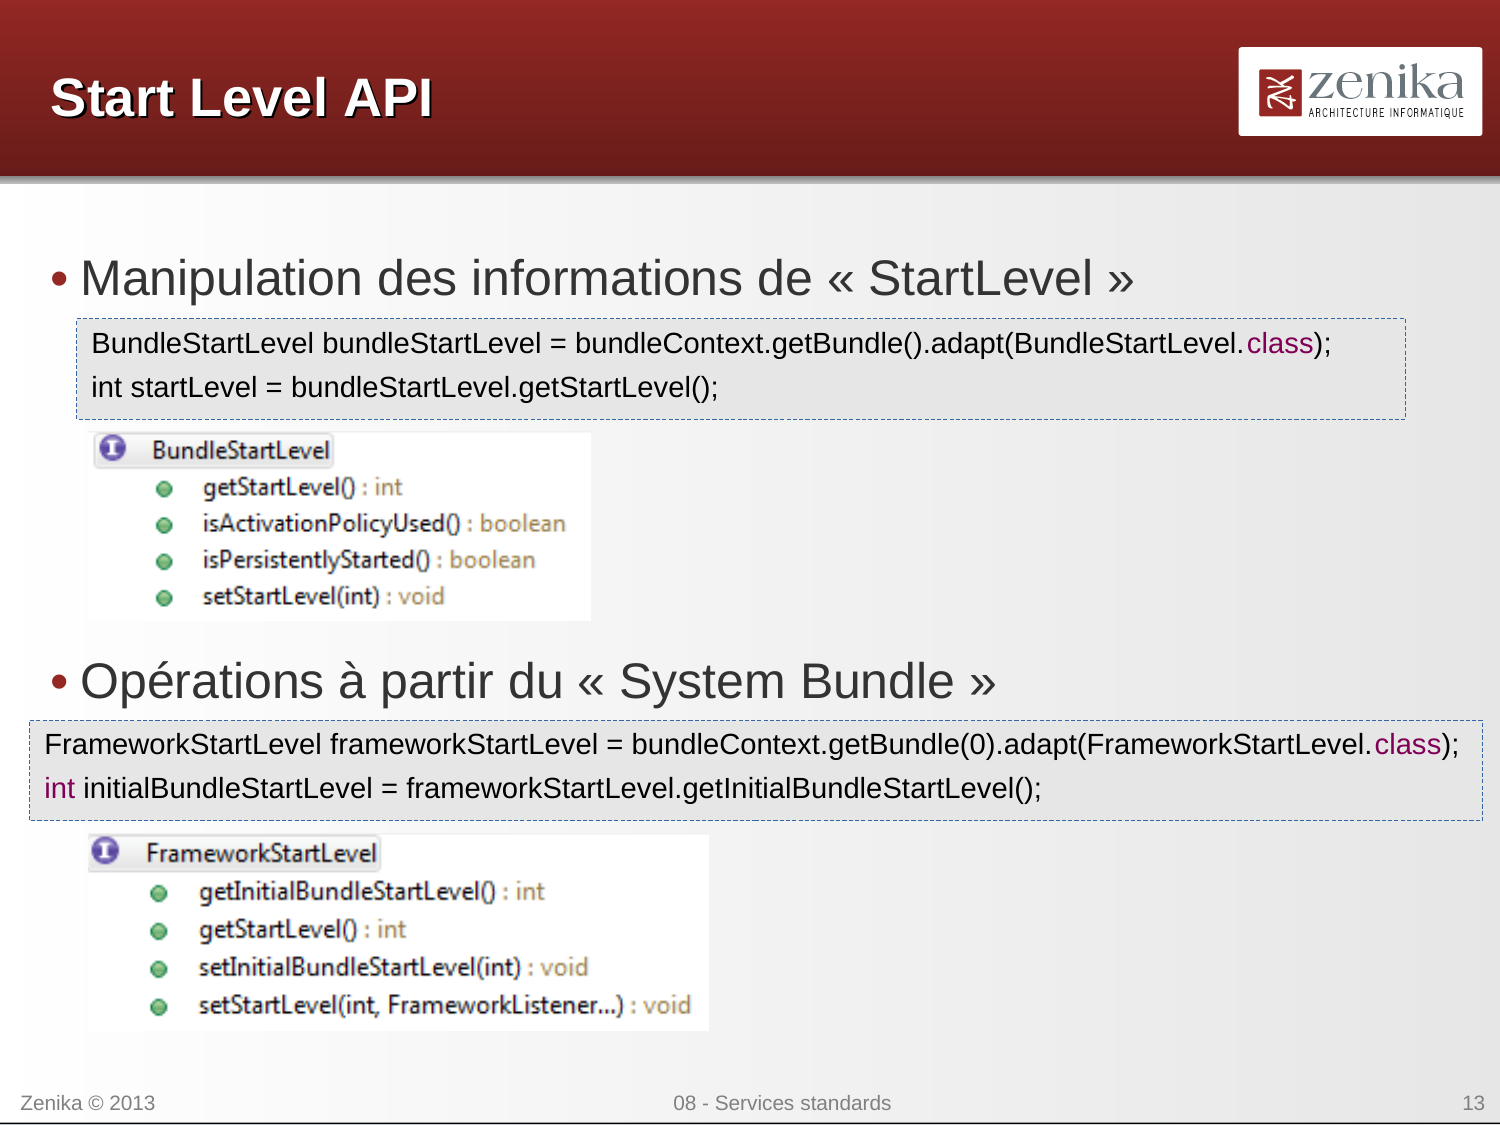

# Start Level API
Manipulation des informations de « StartLevel »
Opérations à partir du « System Bundle »
BundleStartLevel bundleStartLevel = bundleContext.getBundle().adapt(BundleStartLevel.class);
int startLevel = bundleStartLevel.getStartLevel();
FrameworkStartLevel frameworkStartLevel = bundleContext.getBundle(0).adapt(FrameworkStartLevel.class);
int initialBundleStartLevel = frameworkStartLevel.getInitialBundleStartLevel();